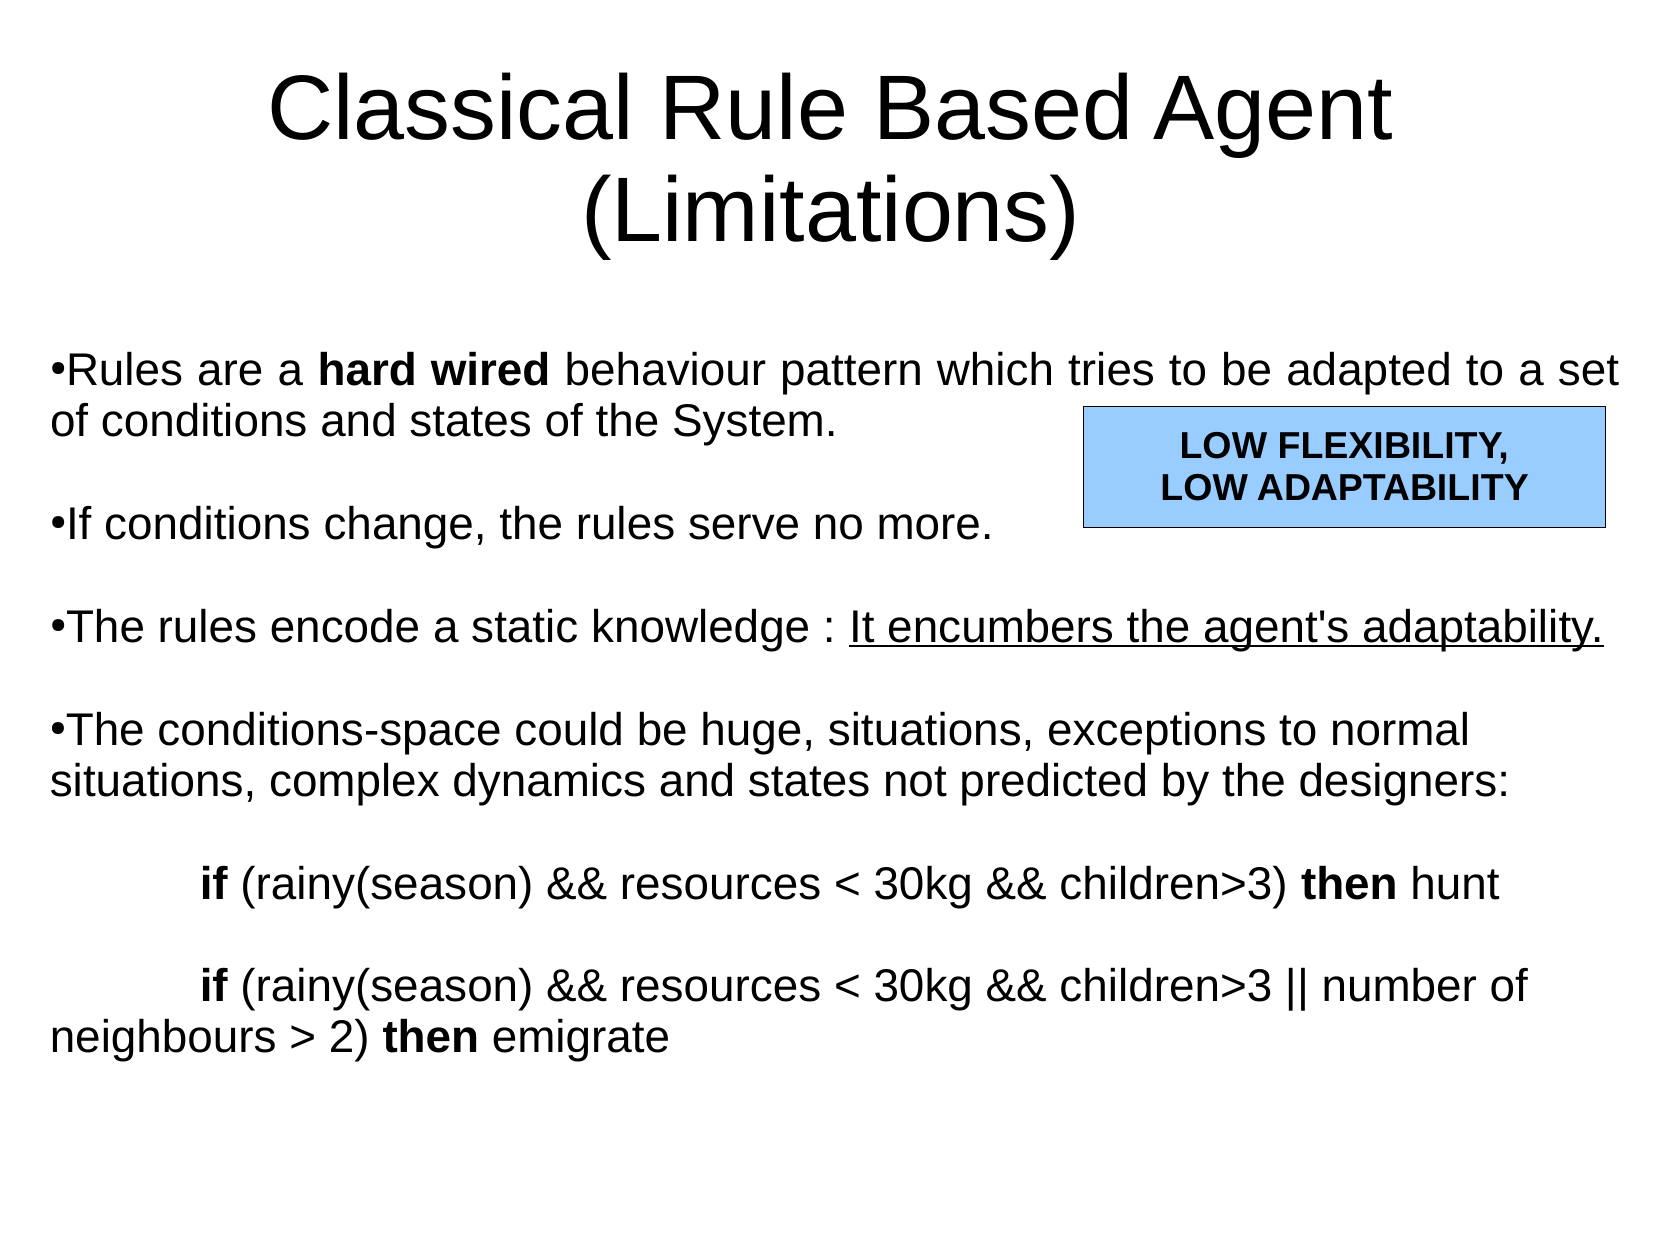

# Classical Rule Based Agent (Limitations)
Rules are a hard wired behaviour pattern which tries to be adapted to a set of conditions and states of the System.
If conditions change, the rules serve no more.
The rules encode a static knowledge : It encumbers the agent's adaptability.
LOW FLEXIBILITY,
LOW ADAPTABILITY
The conditions-space could be huge, situations, exceptions to normal situations, complex dynamics and states not predicted by the designers:
		if (rainy(season) && resources < 30kg && children>3) then hunt
		if (rainy(season) && resources < 30kg && children>3 || number of 	neighbours > 2) then emigrate